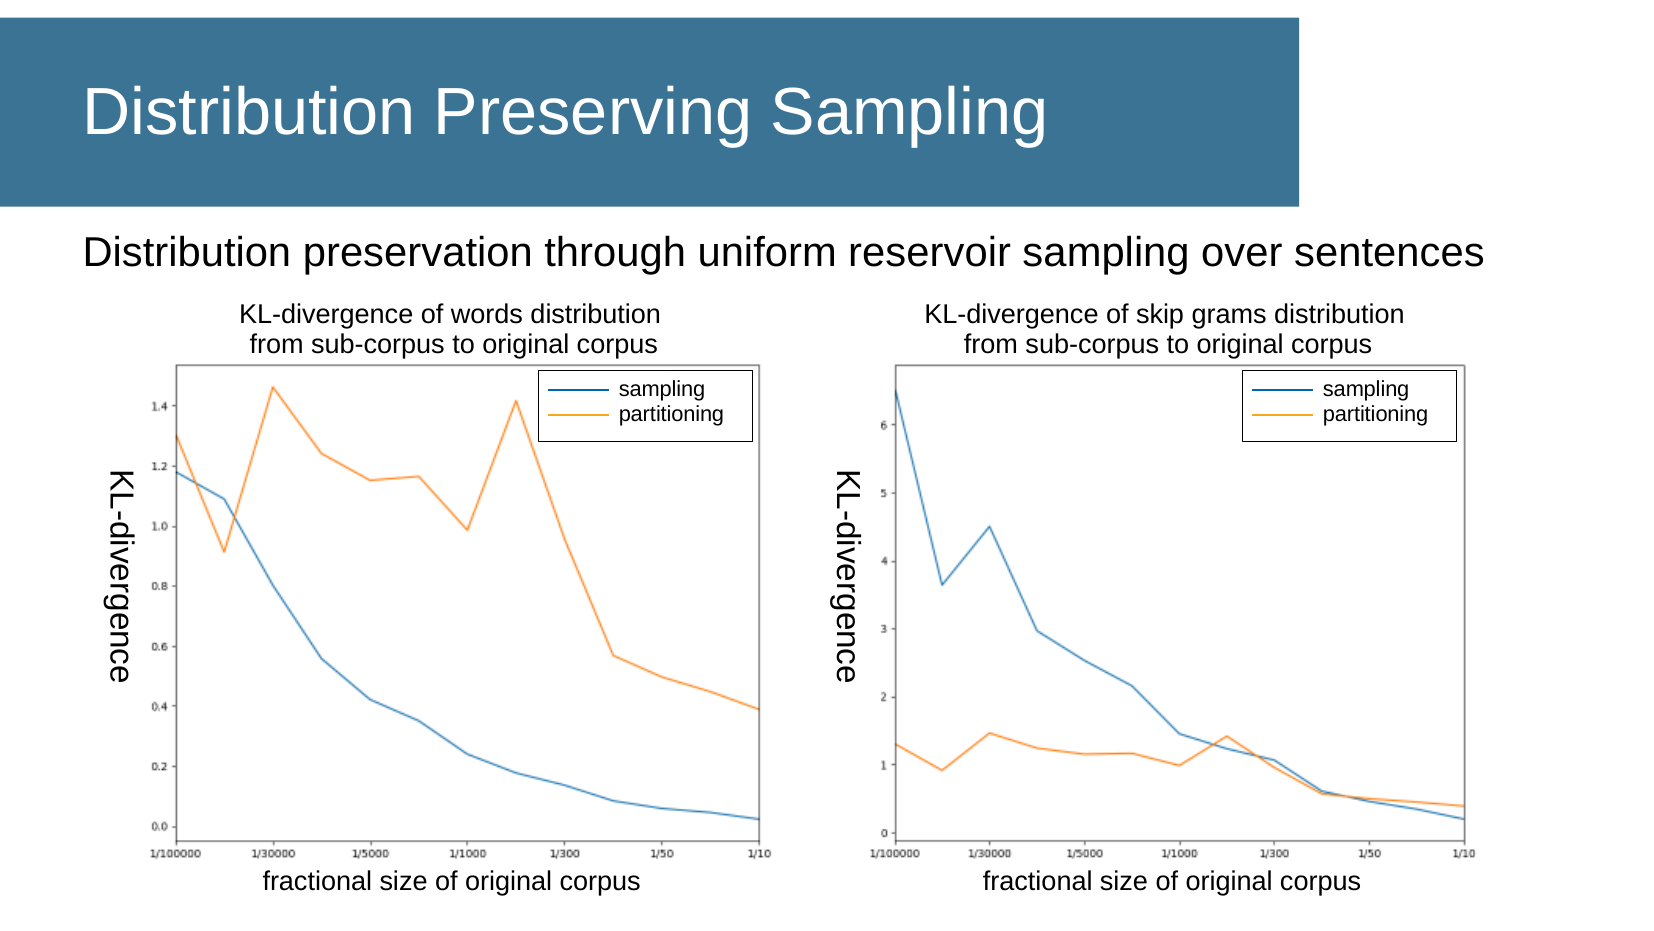

# Distribution Preserving Sampling
Distribution preservation through uniform reservoir sampling over sentences
KL-divergence of words distribution
 from sub-corpus to original corpus
KL-divergence of skip grams distribution
 from sub-corpus to original corpus
sampling
partitioning
sampling
partitioning
KL-divergence
KL-divergence
fractional size of original corpus
fractional size of original corpus